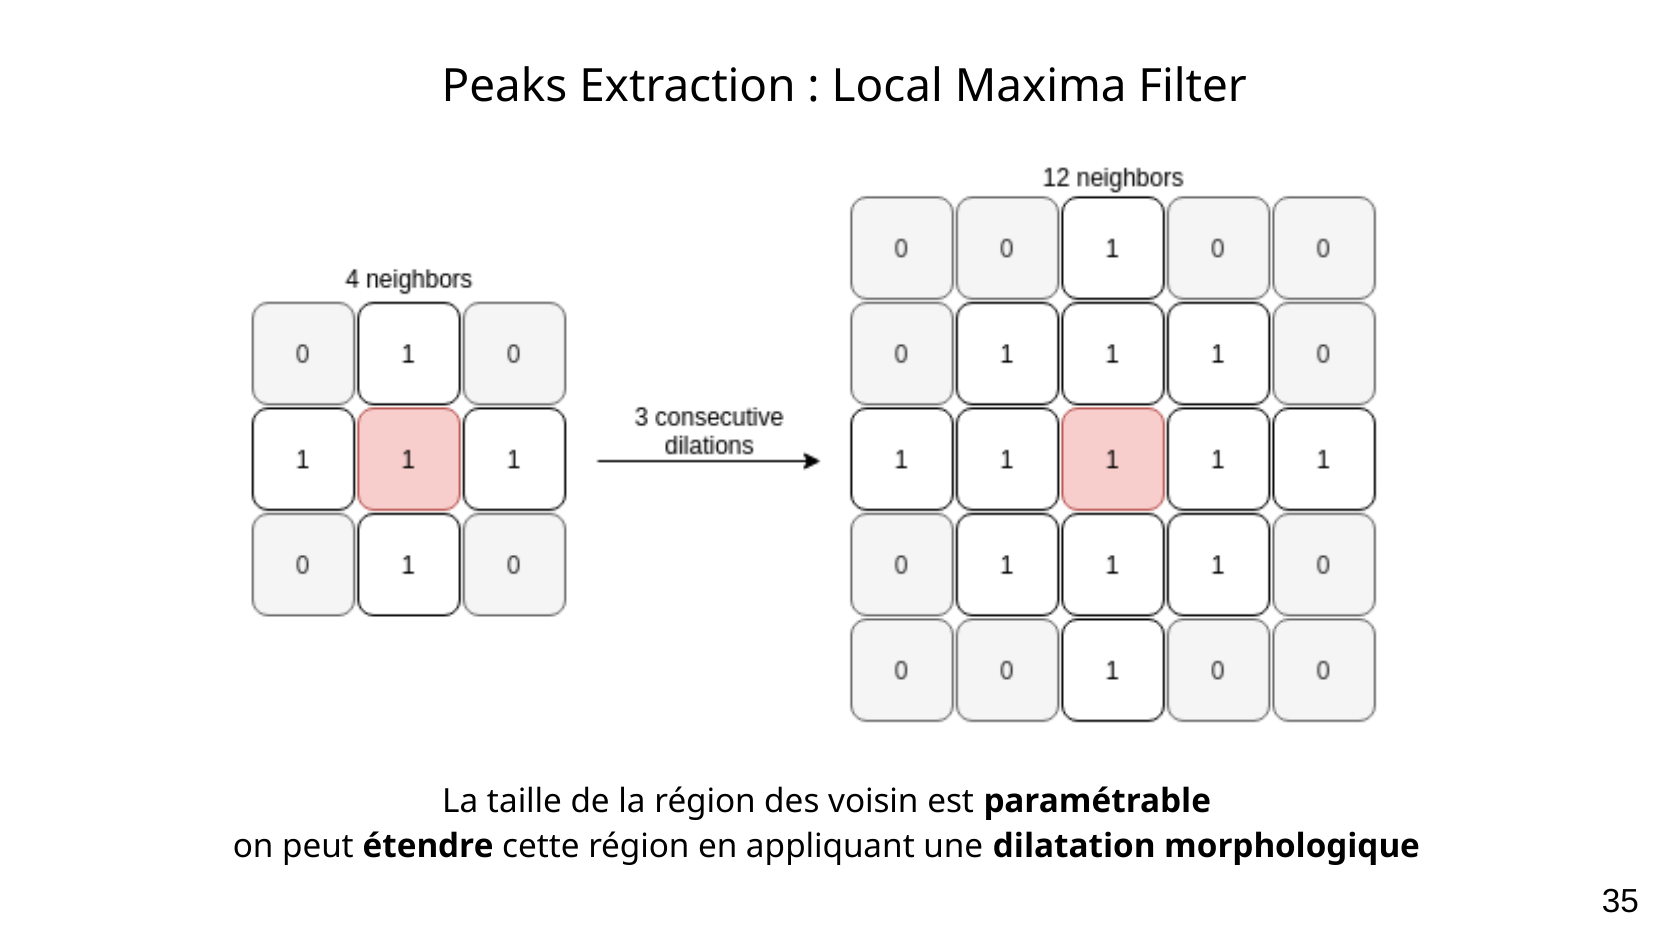

Peaks Extraction : Local Maxima Filter
La taille de la région des voisin est paramétrable
on peut étendre cette région en appliquant une dilatation morphologique